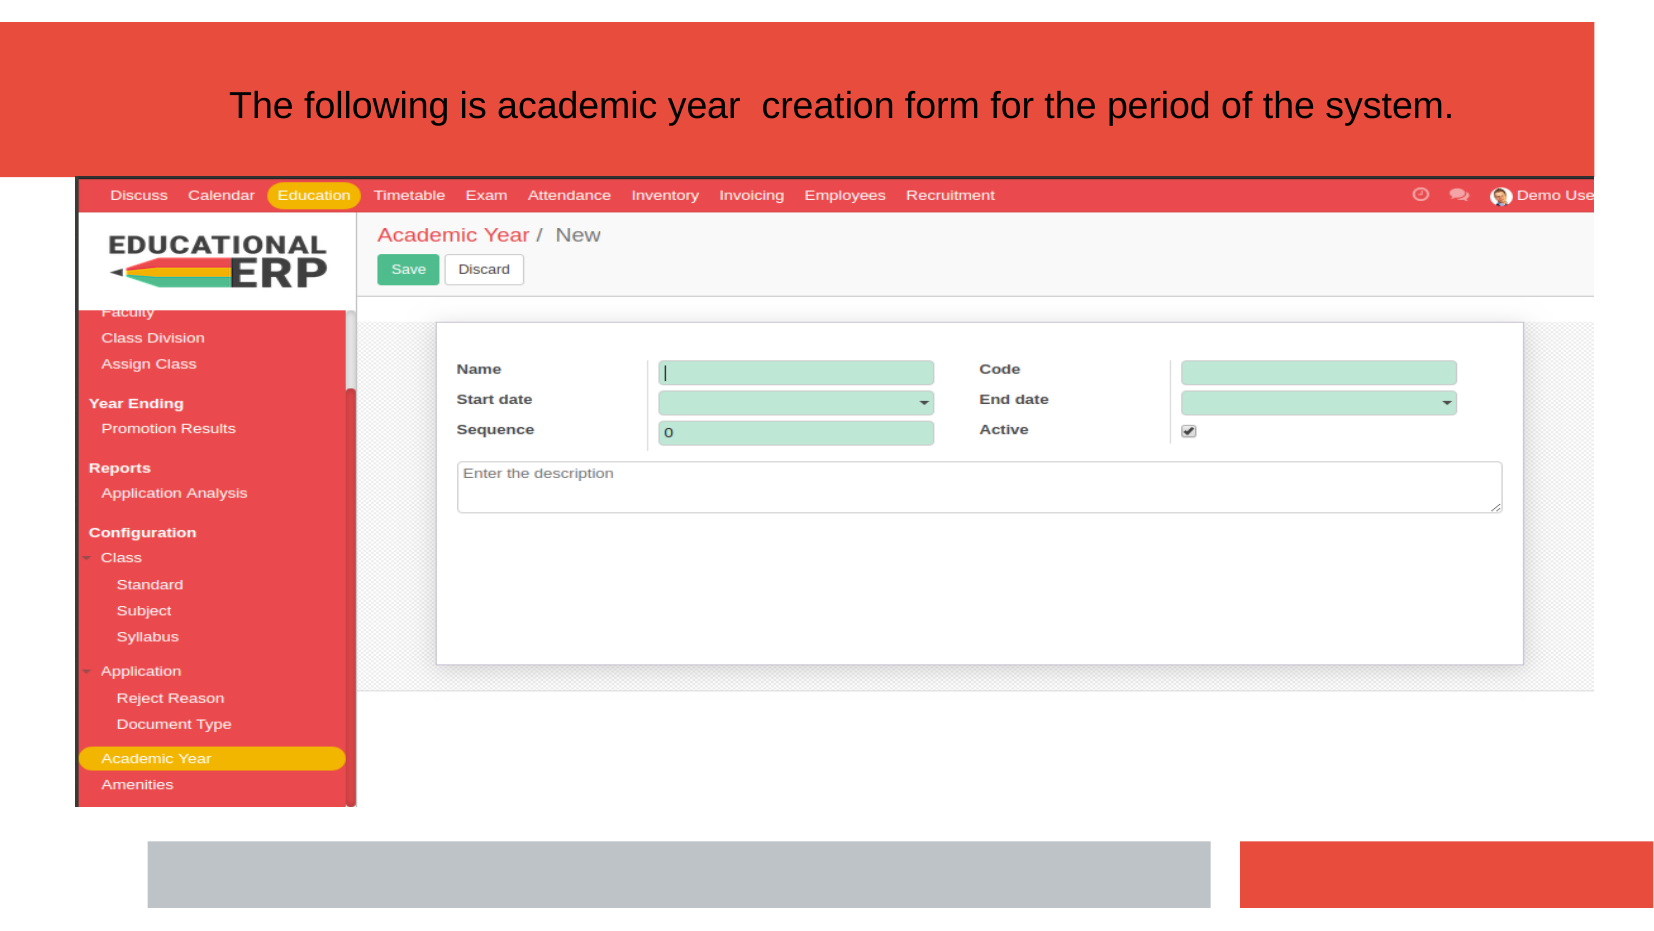

The following is academic year creation form for the period of the system.